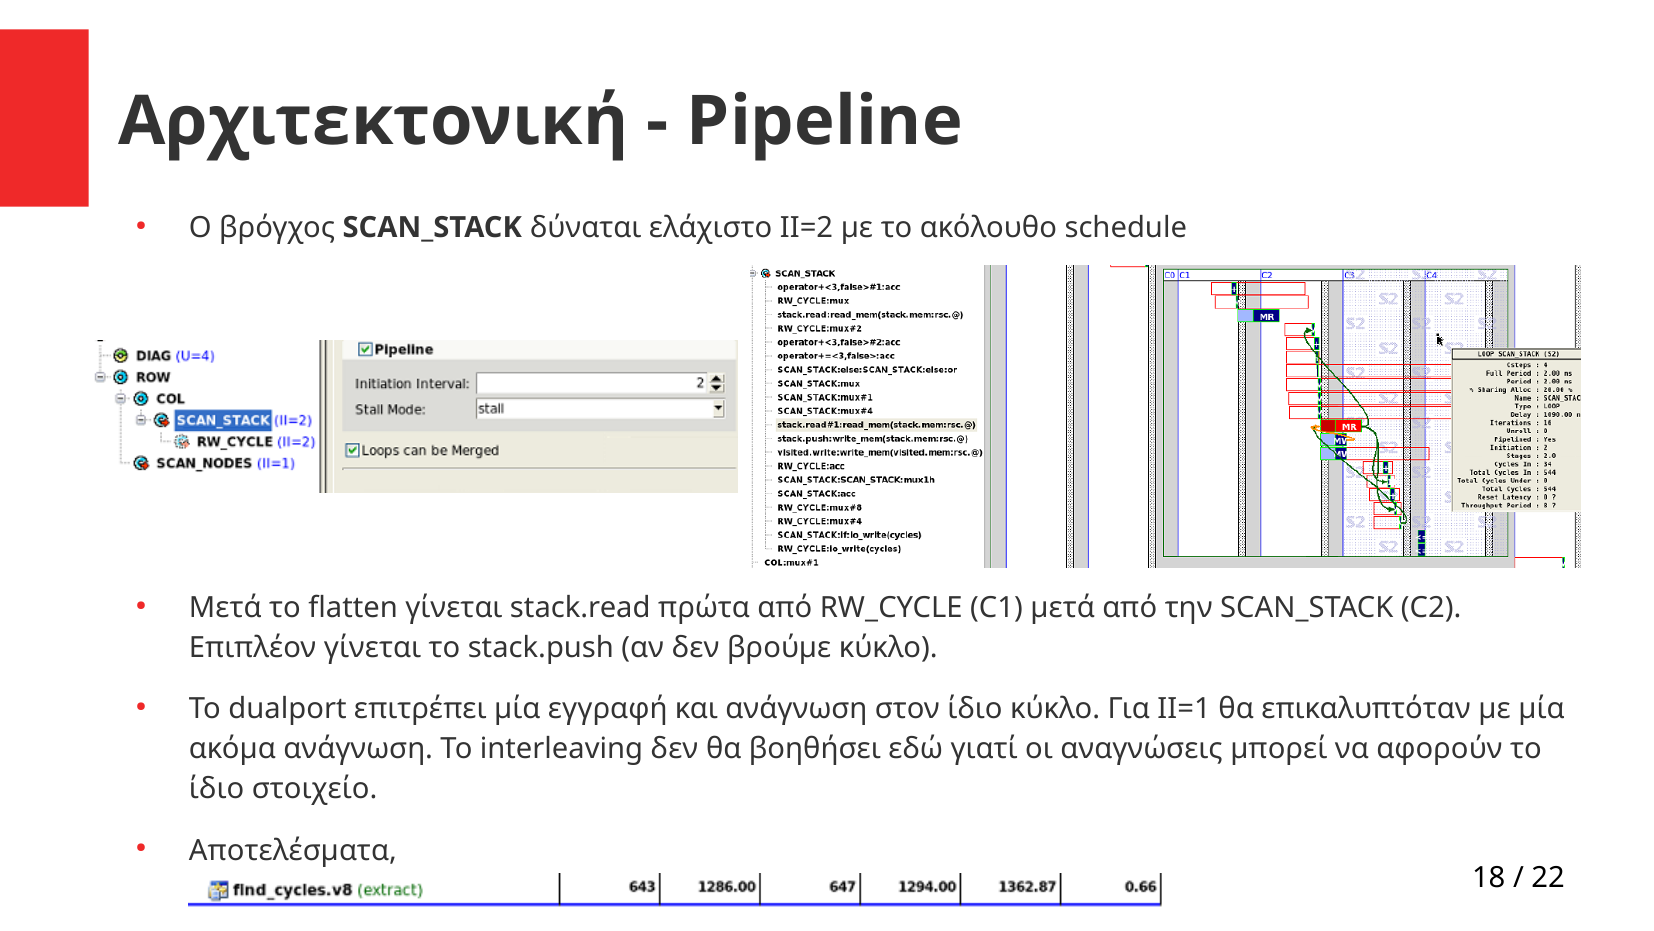

# Αρχιτεκτονική - Pipeline
O βρόγχος SCAN_STACK δύναται ελάχιστο II=2 με το ακόλουθο schedule
Μετά το flatten γίνεται stack.read πρώτα από RW_CYCLE (C1) μετά από την SCAN_STACK (C2). Επιπλέον γίνεται το stack.push (αν δεν βρούμε κύκλο).
Το dualport επιτρέπει μία εγγραφή και ανάγνωση στον ίδιο κύκλο. Για II=1 θα επικαλυπτόταν με μία ακόμα ανάγνωση. Το interleaving δεν θα βοηθήσει εδώ γιατί οι αναγνώσεις μπορεί να αφορούν το ίδιο στοιχείο.
Αποτελέσματα,
18